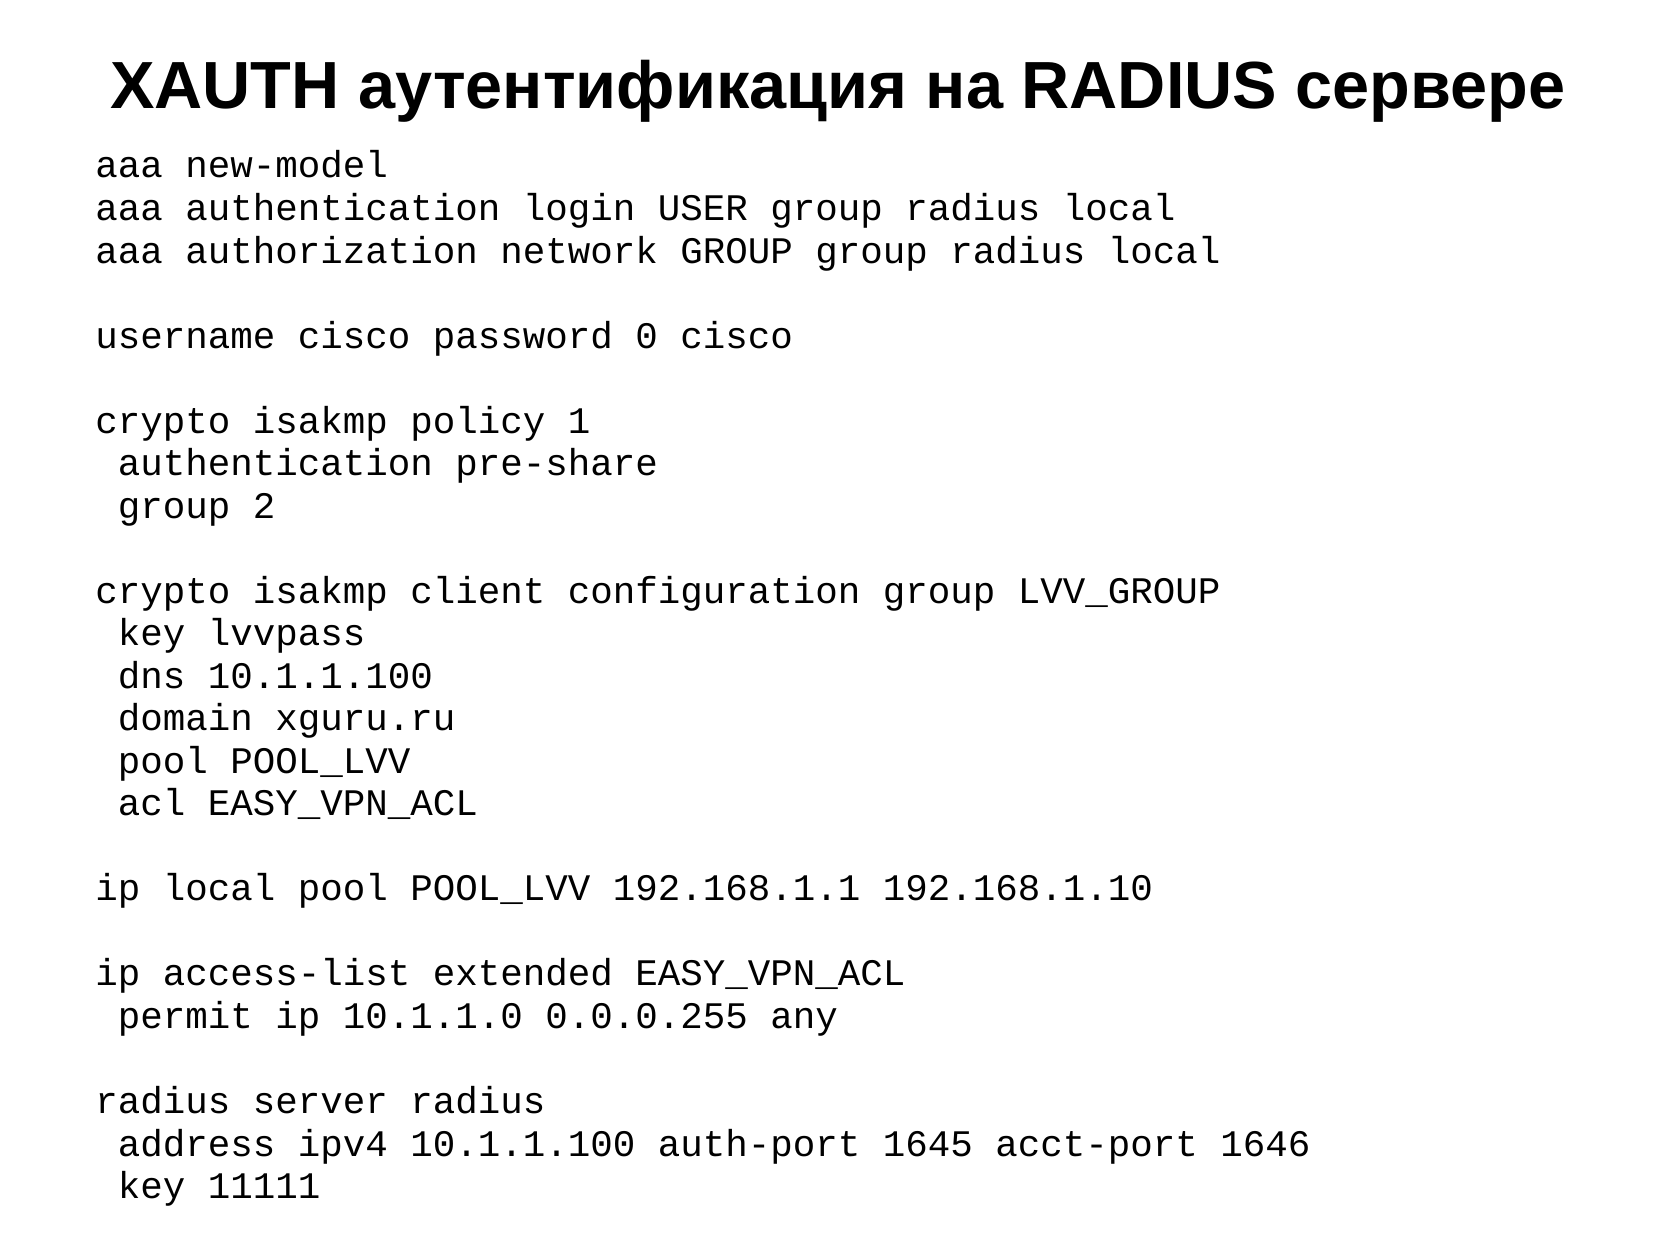

XAUTH аутентификация на RADIUS сервере
# aaa new-model
aaa authentication login USER group radius local
aaa authorization network GROUP group radius local
username cisco password 0 cisco
crypto isakmp policy 1
 authentication pre-share
 group 2
crypto isakmp client configuration group LVV_GROUP
 key lvvpass
 dns 10.1.1.100
 domain xguru.ru
 pool POOL_LVV
 acl EASY_VPN_ACL
ip local pool POOL_LVV 192.168.1.1 192.168.1.10
ip access-list extended EASY_VPN_ACL
 permit ip 10.1.1.0 0.0.0.255 any
radius server radius
 address ipv4 10.1.1.100 auth-port 1645 acct-port 1646
 key 11111